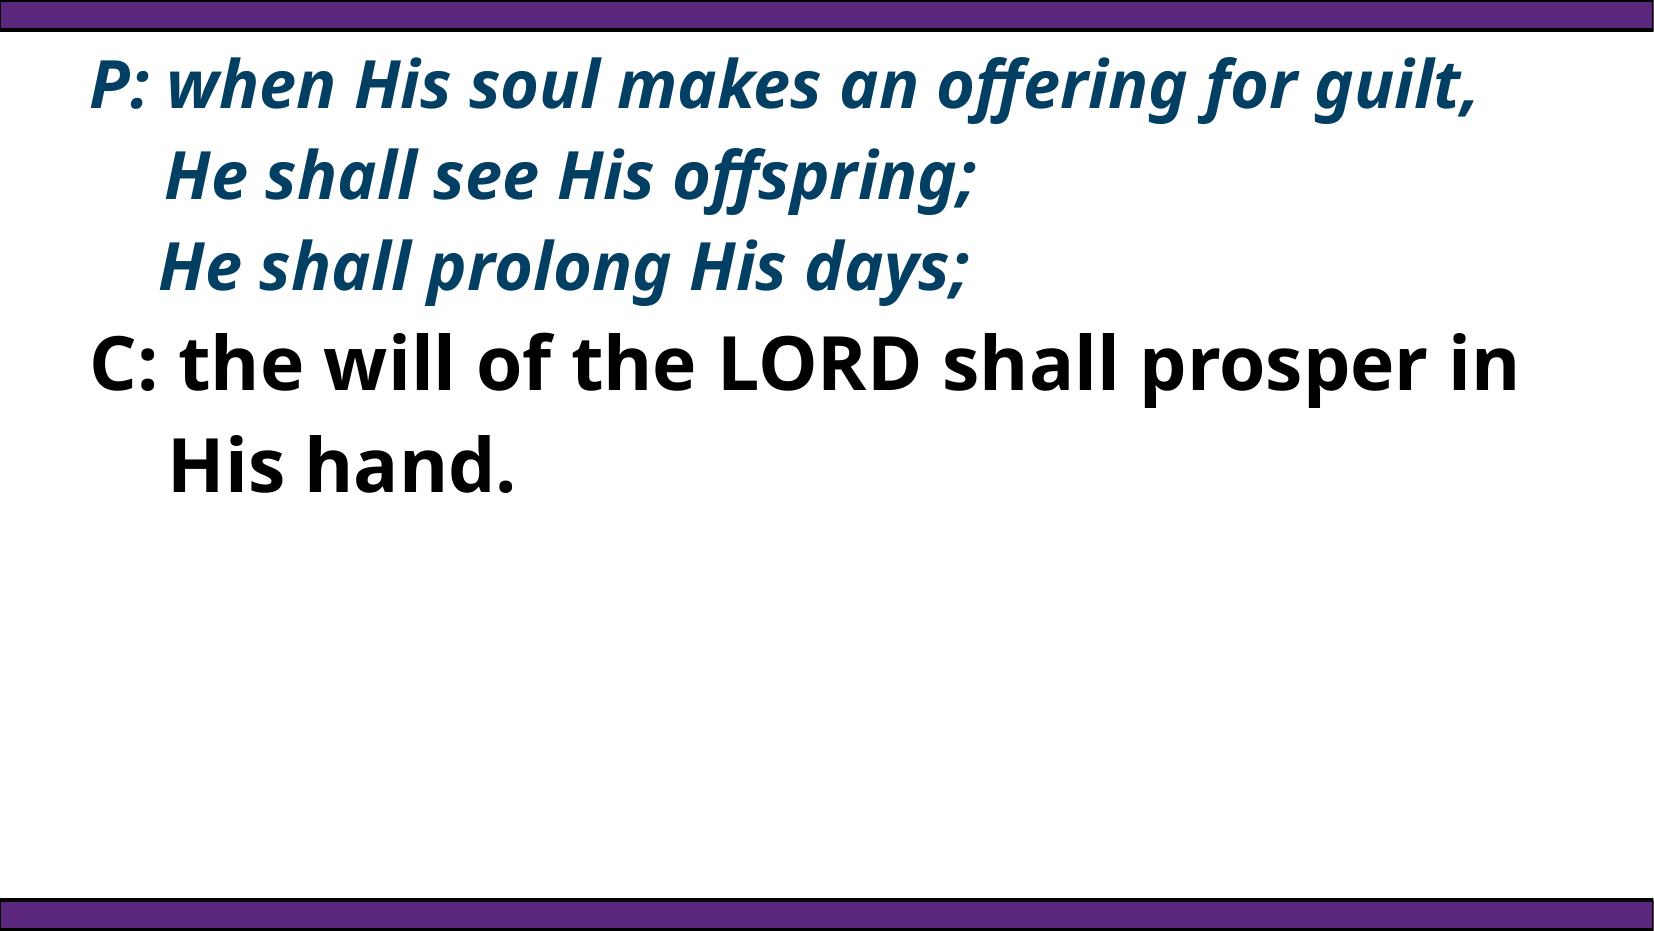

P: when His soul makes an offering for guilt,
	He shall see His offspring;
 He shall prolong His days;
C: the will of the Lord shall prosper in
 His hand.